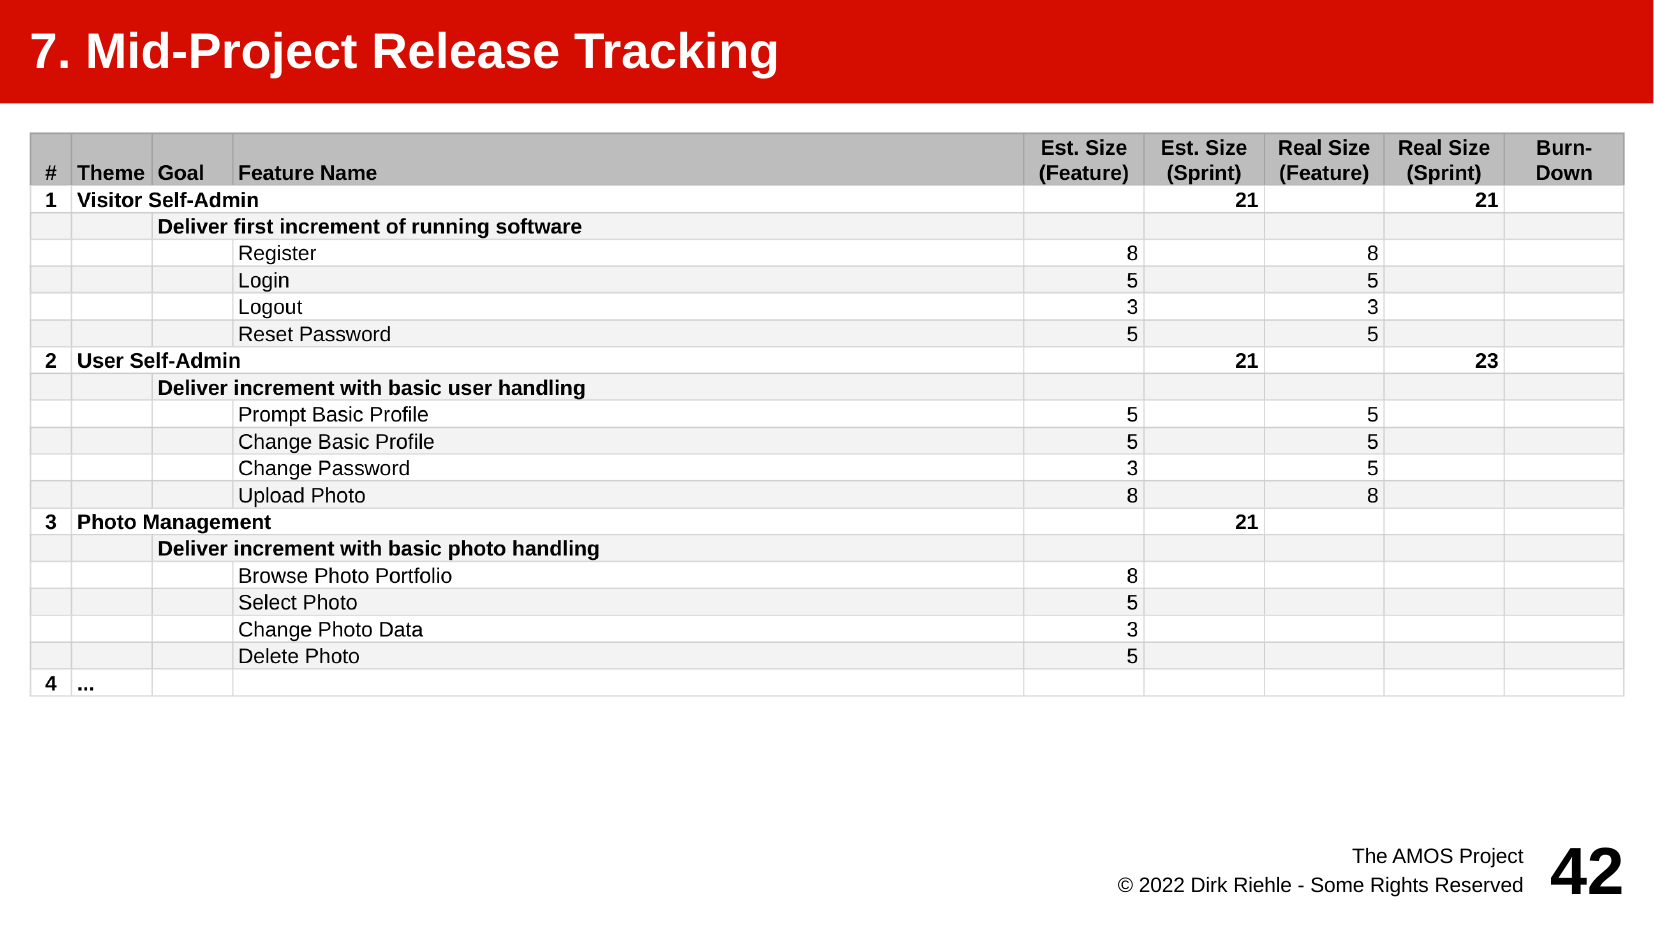

# 7. Mid-Project Release Tracking
The AMOS Project
42
© 2022 Dirk Riehle - Some Rights Reserved